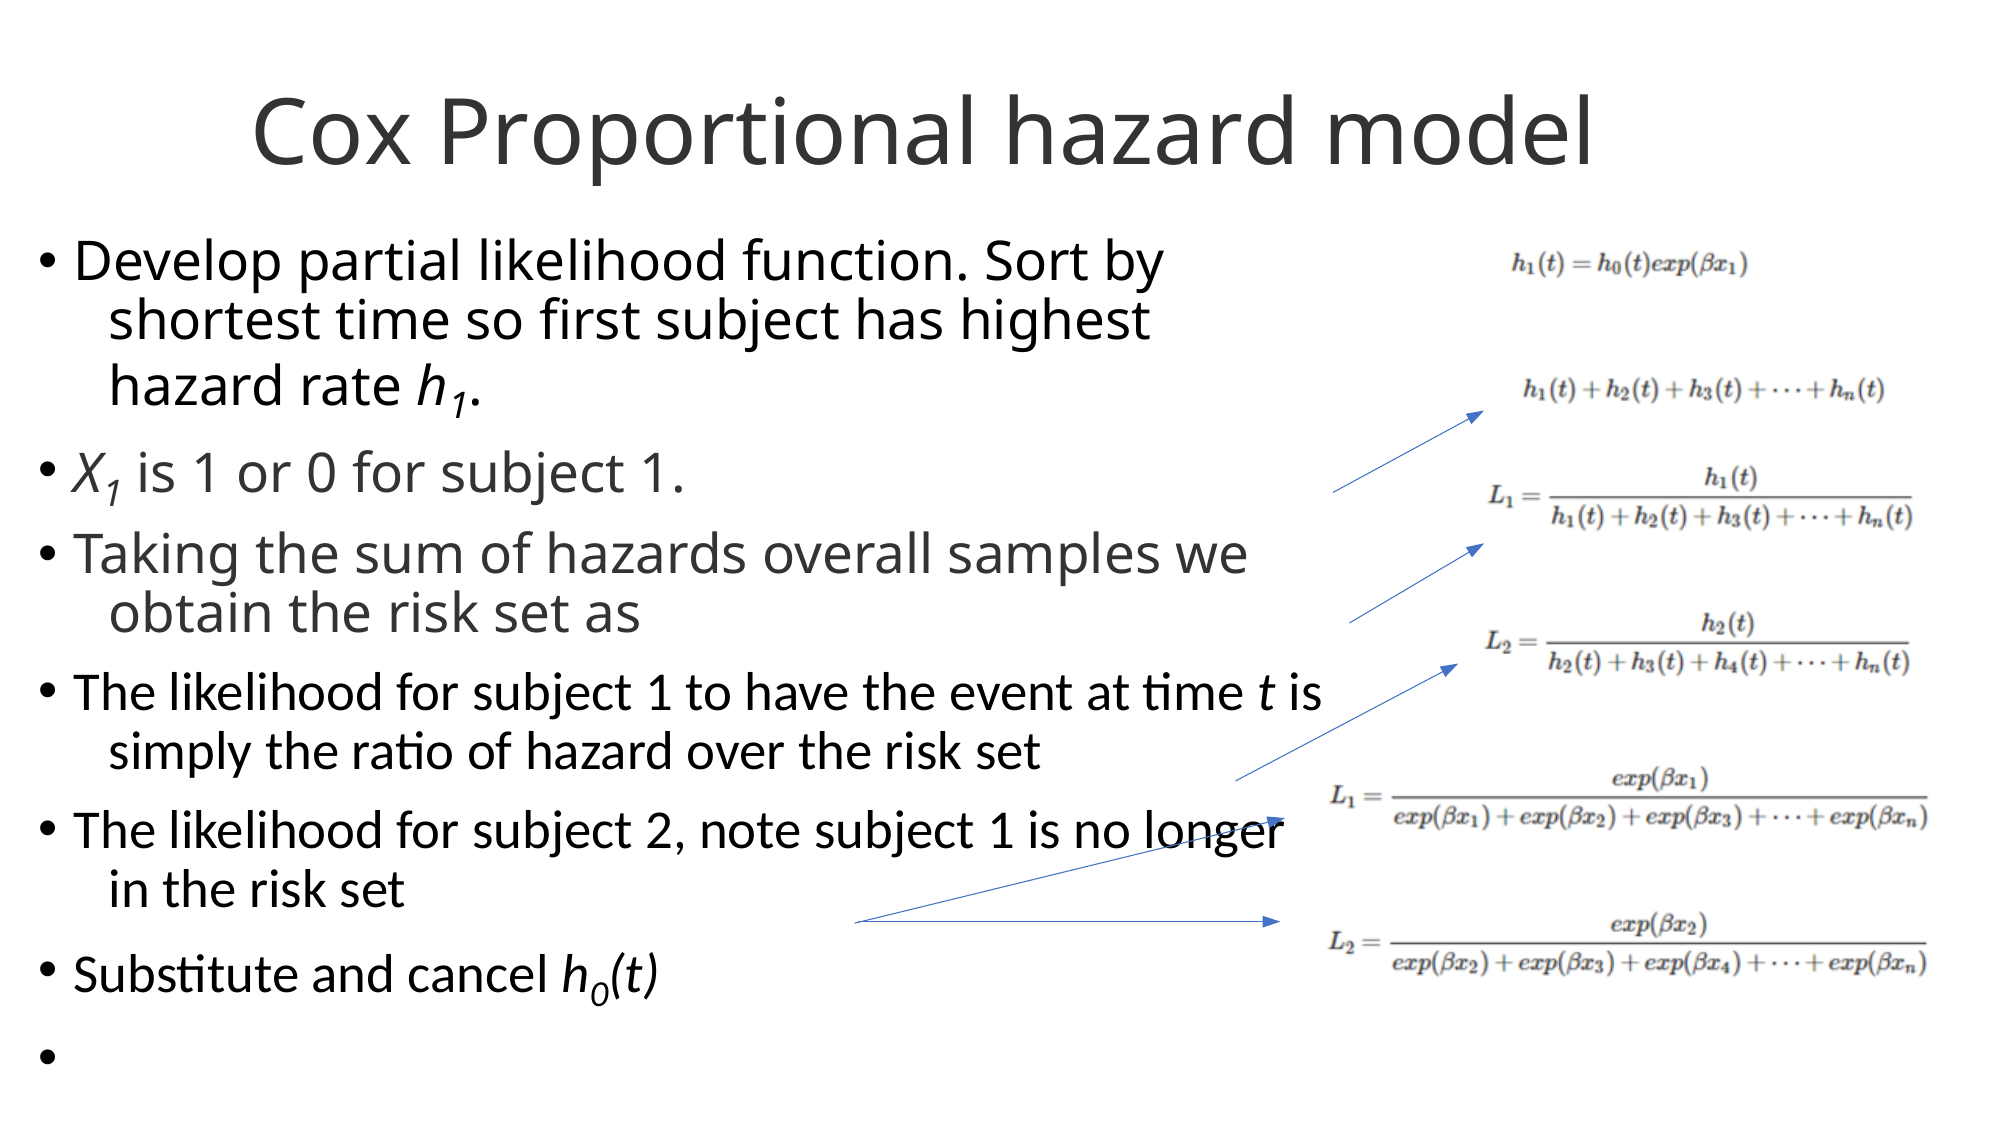

Cox Proportional hazard model
# Develop partial likelihood function. Sort by shortest time so first subject has highest hazard rate h1.
X1 is 1 or 0 for subject 1.
Taking the sum of hazards overall samples we obtain the risk set as
The likelihood for subject 1 to have the event at time t is simply the ratio of hazard over the risk set
The likelihood for subject 2, note subject 1 is no longer in the risk set
Substitute and cancel h0(t)